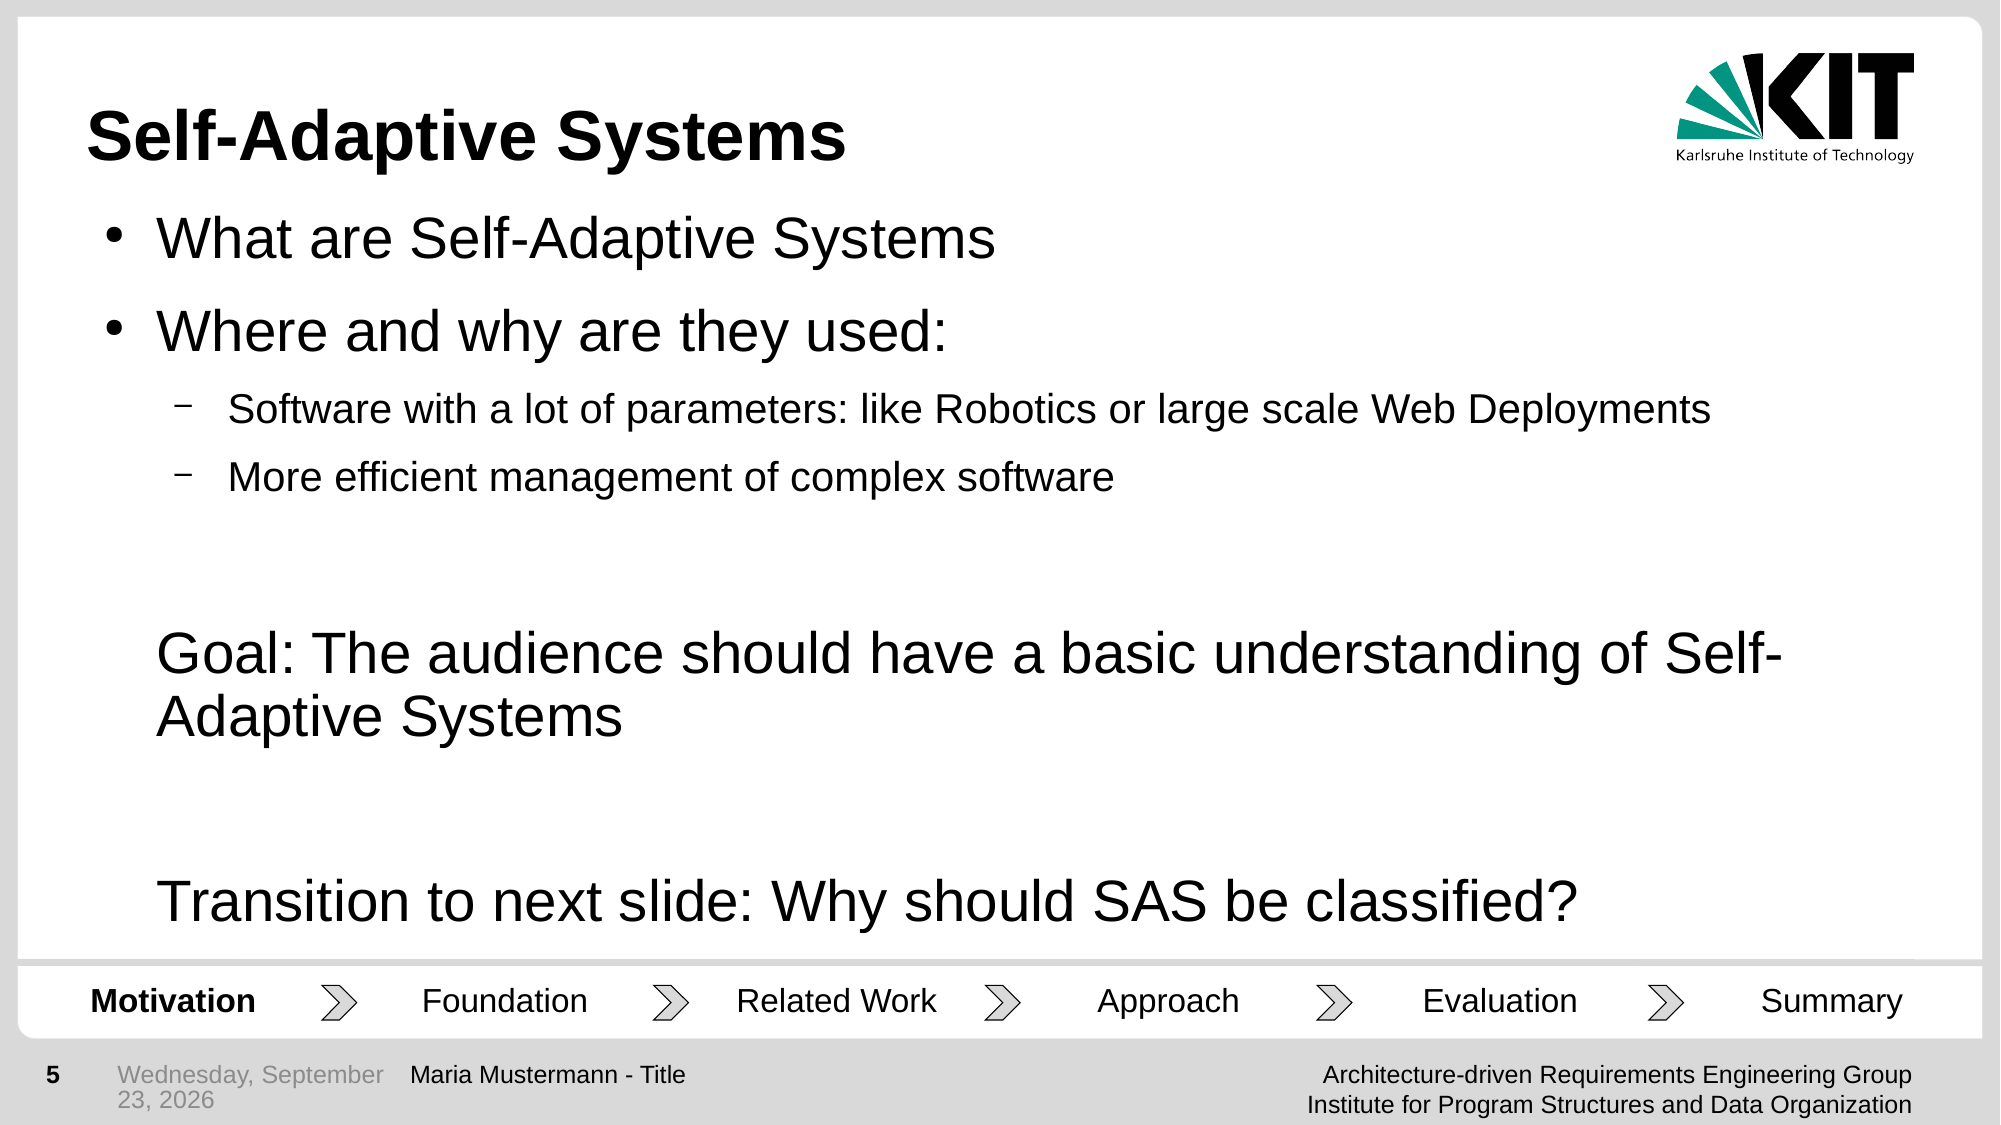

# Self-Adaptive Systems
What are Self-Adaptive Systems
Where and why are they used:
Software with a lot of parameters: like Robotics or large scale Web Deployments
More efficient management of complex software
Goal: The audience should have a basic understanding of Self-Adaptive Systems
Transition to next slide: Why should SAS be classified?
Foundation
Related Work
Approach
Evaluation
Summary
Motivation